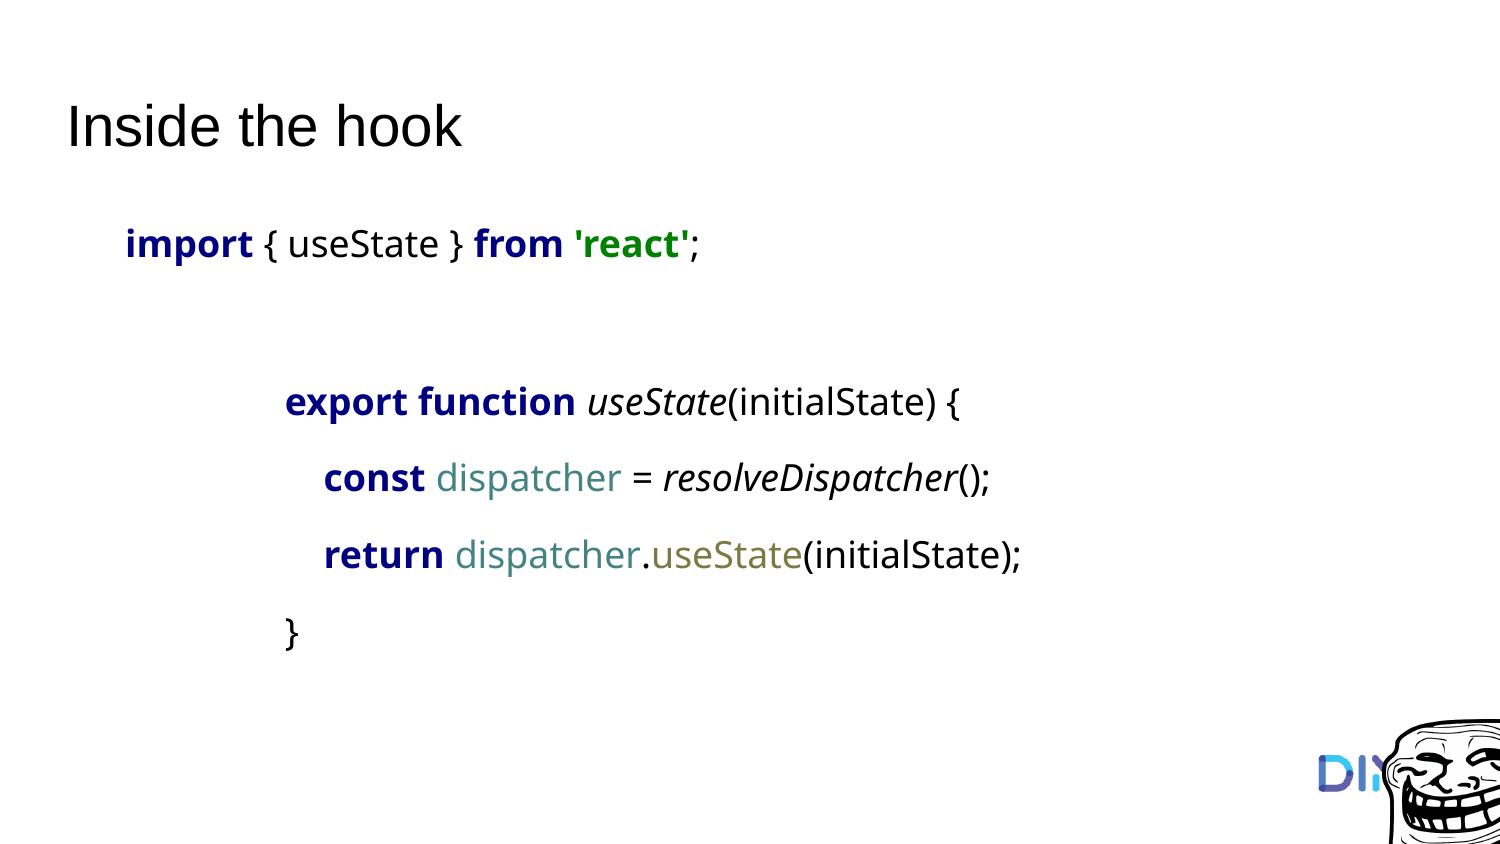

Inside the hook
#
import { useState } from 'react';
export function useState(initialState) {
 const dispatcher = resolveDispatcher();
 return dispatcher.useState(initialState);
}
22